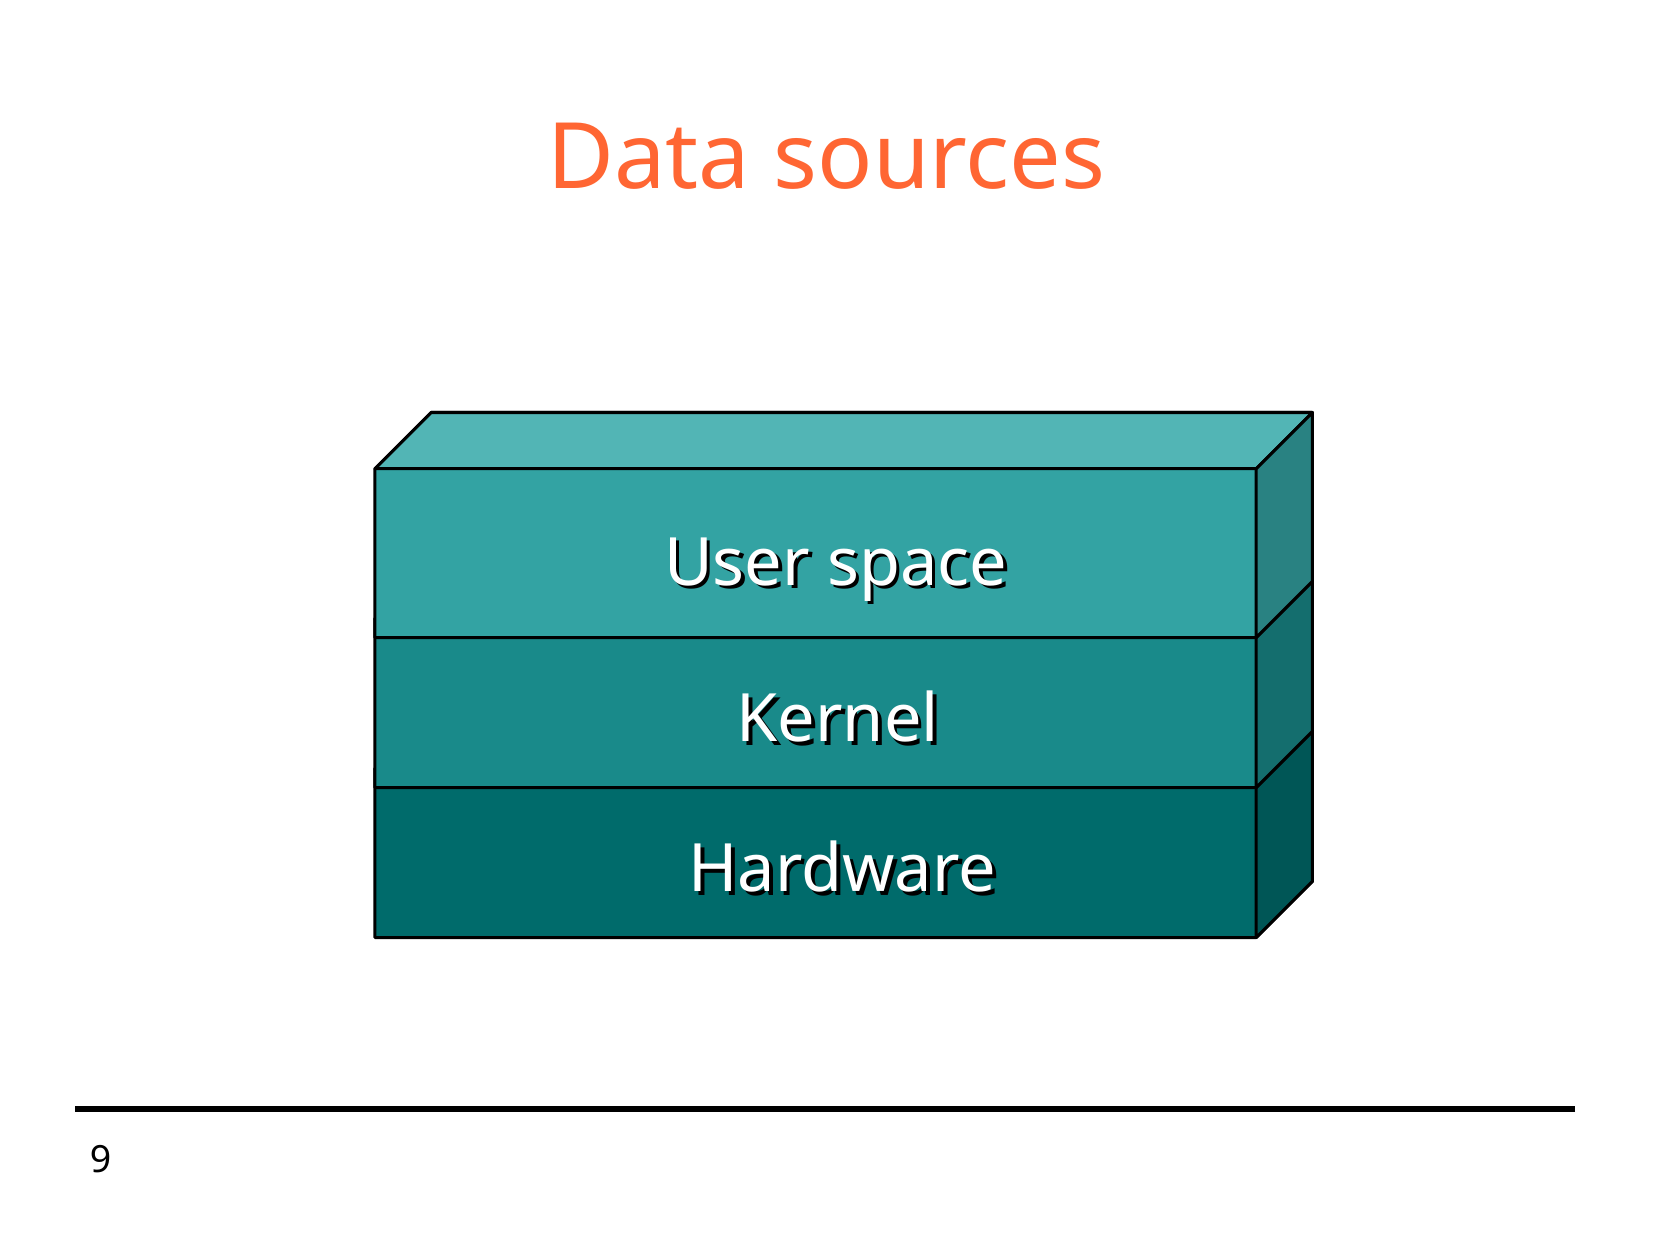

# Data sources
User space
Kernel
Hardware